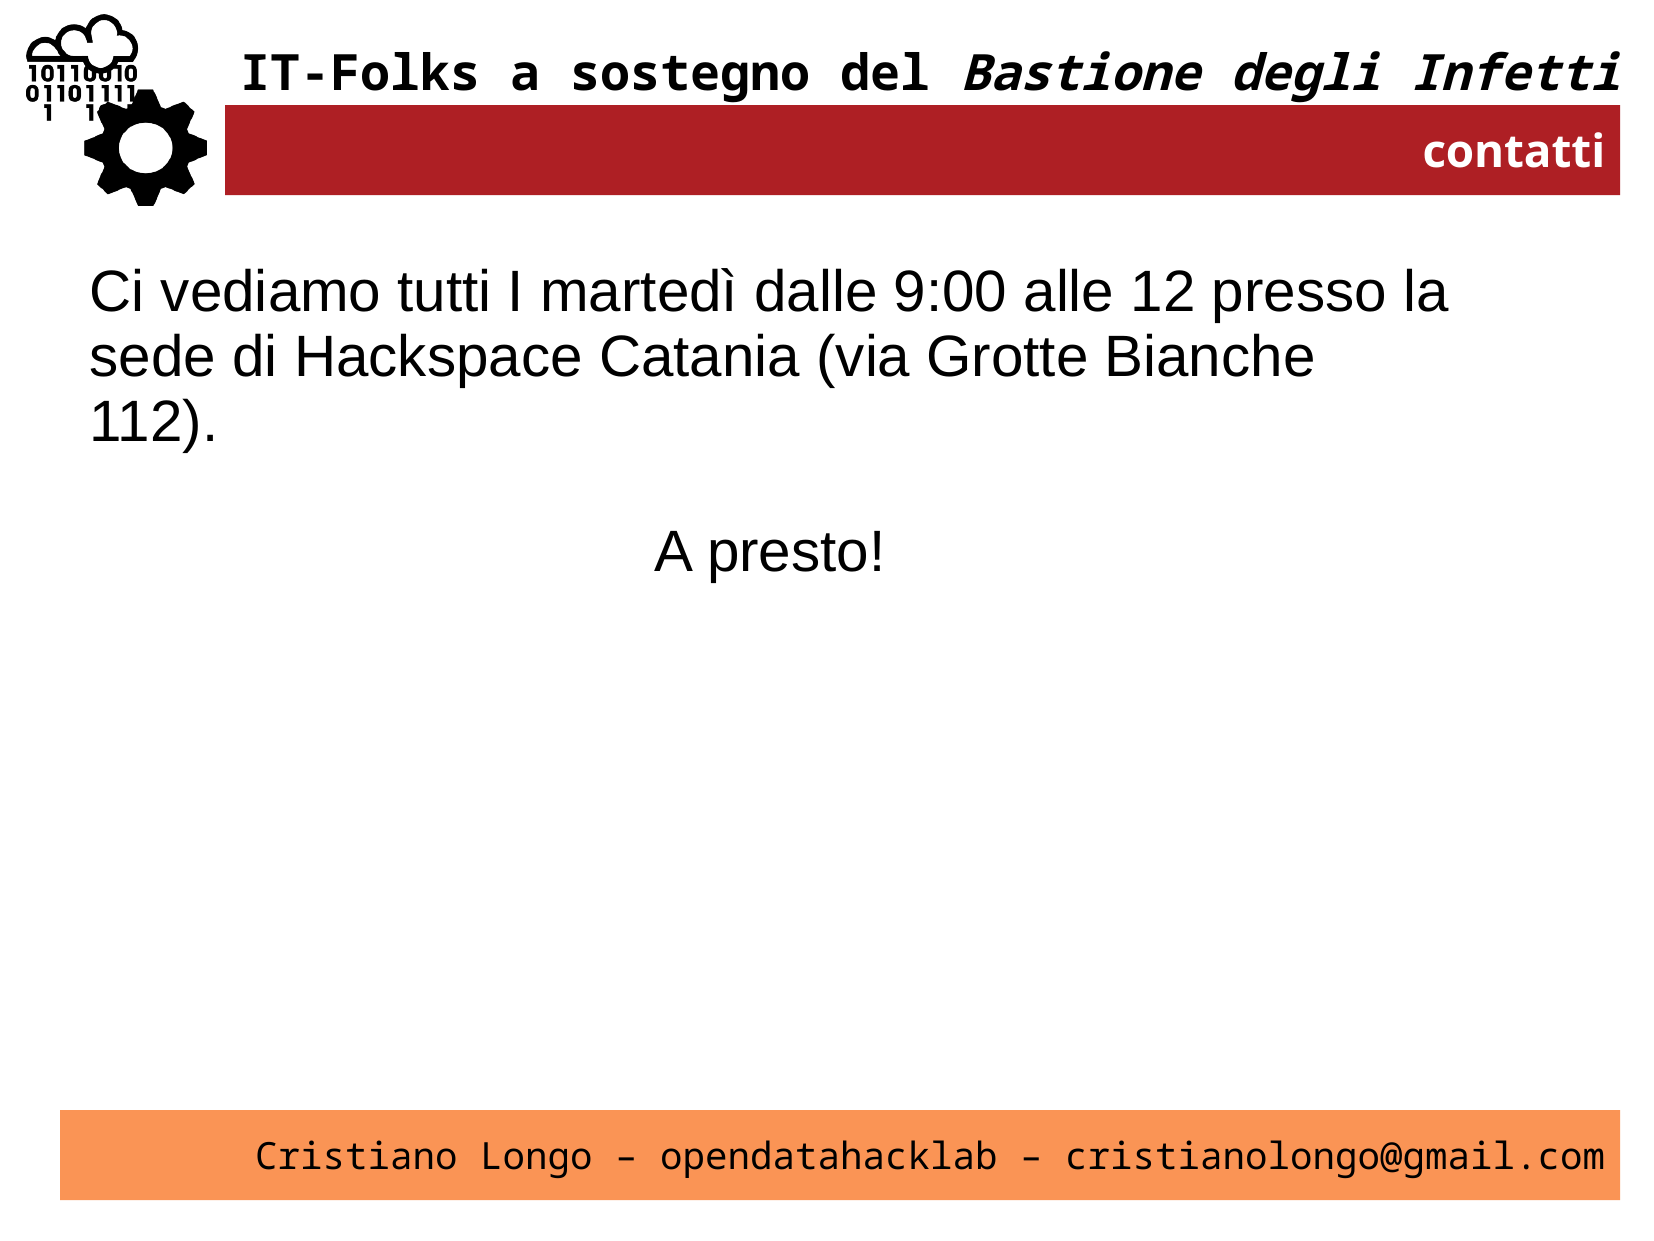

IT-Folks a sostegno del Bastione degli Infetti
contatti
Ci vediamo tutti I martedì dalle 9:00 alle 12 presso la sede di Hackspace Catania (via Grotte Bianche 112).
A presto!
Cristiano Longo – opendatahacklab – cristianolongo@gmail.com